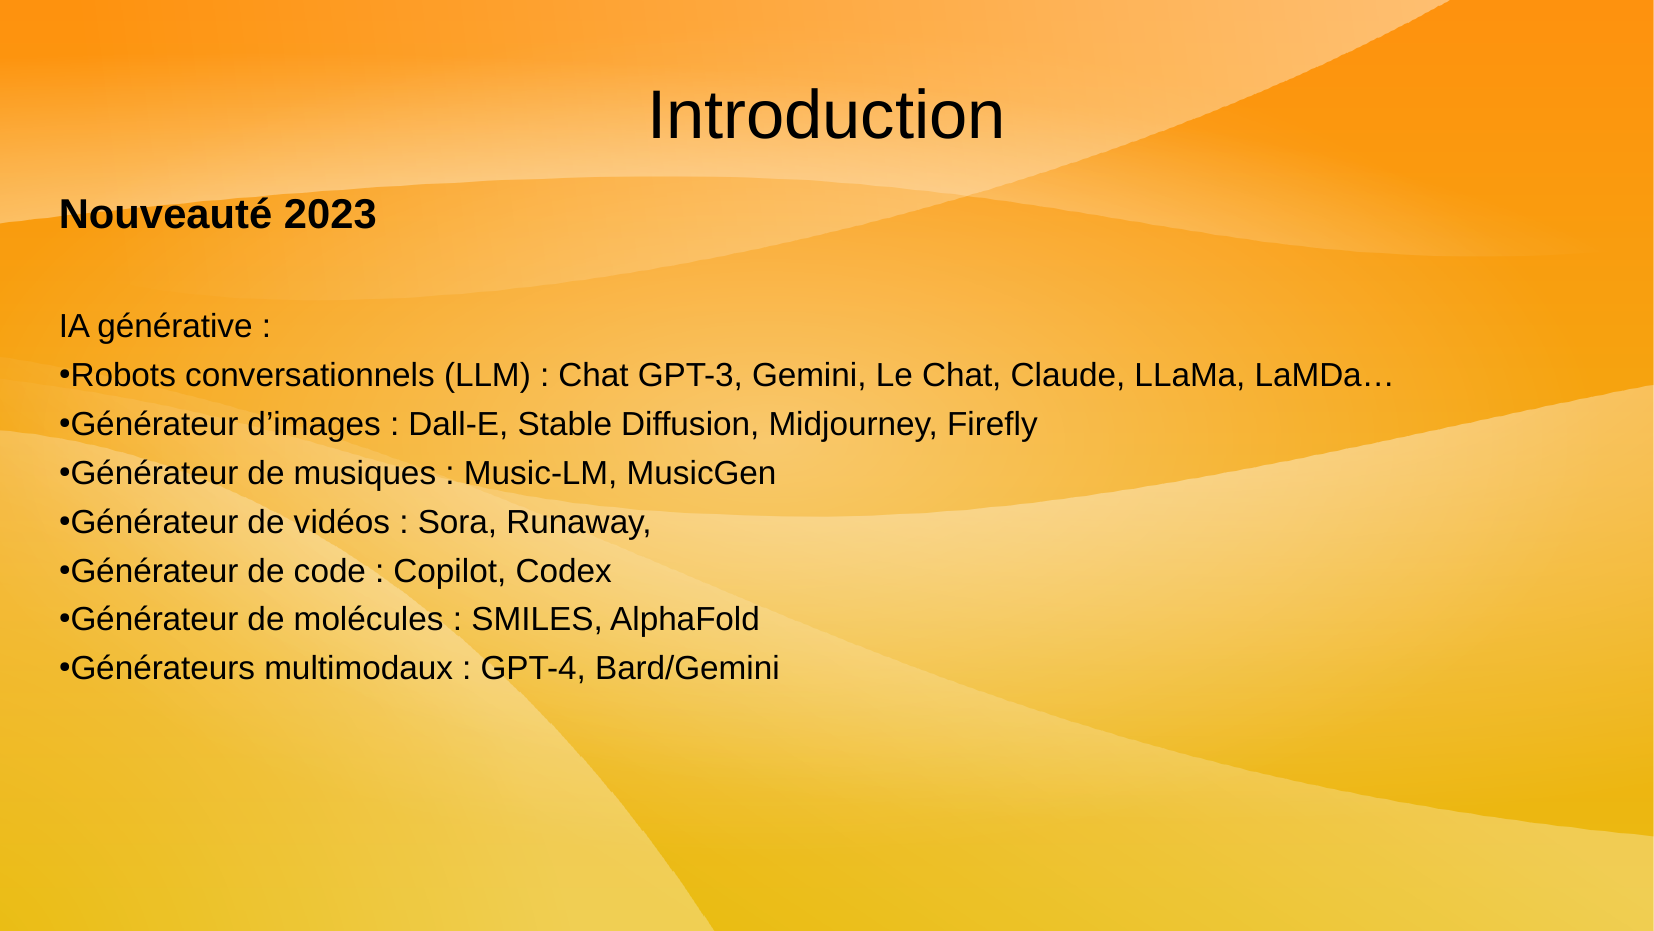

# Introduction
Nouveauté 2023
IA générative :
Robots conversationnels (LLM) : Chat GPT-3, Gemini, Le Chat, Claude, LLaMa, LaMDa…
Générateur d’images : Dall-E, Stable Diffusion, Midjourney, Firefly
Générateur de musiques : Music-LM, MusicGen
Générateur de vidéos : Sora, Runaway,
Générateur de code : Copilot, Codex
Générateur de molécules : SMILES, AlphaFold
Générateurs multimodaux : GPT-4, Bard/Gemini